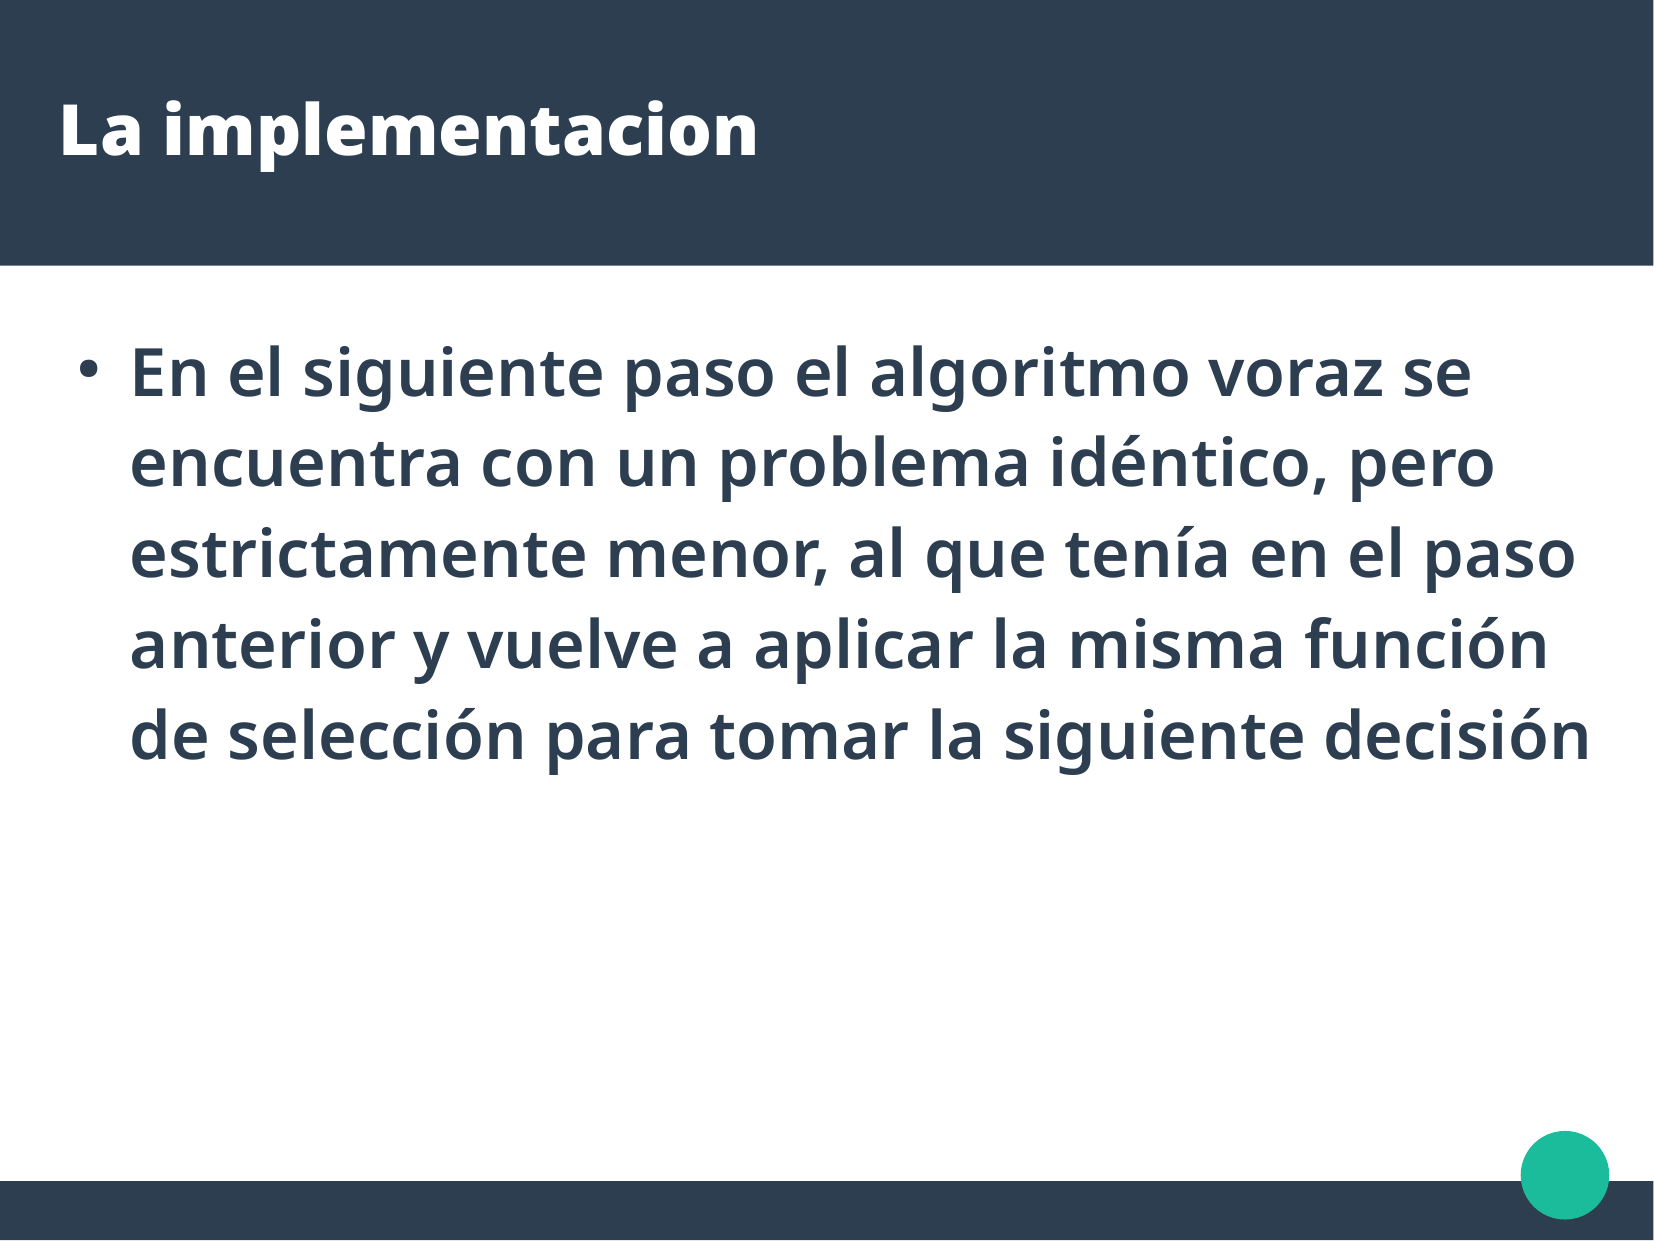

# La implementacion
En el siguiente paso el algoritmo voraz se encuentra con un problema idéntico, pero estrictamente menor, al que tenía en el paso anterior y vuelve a aplicar la misma función de selección para tomar la siguiente decisión